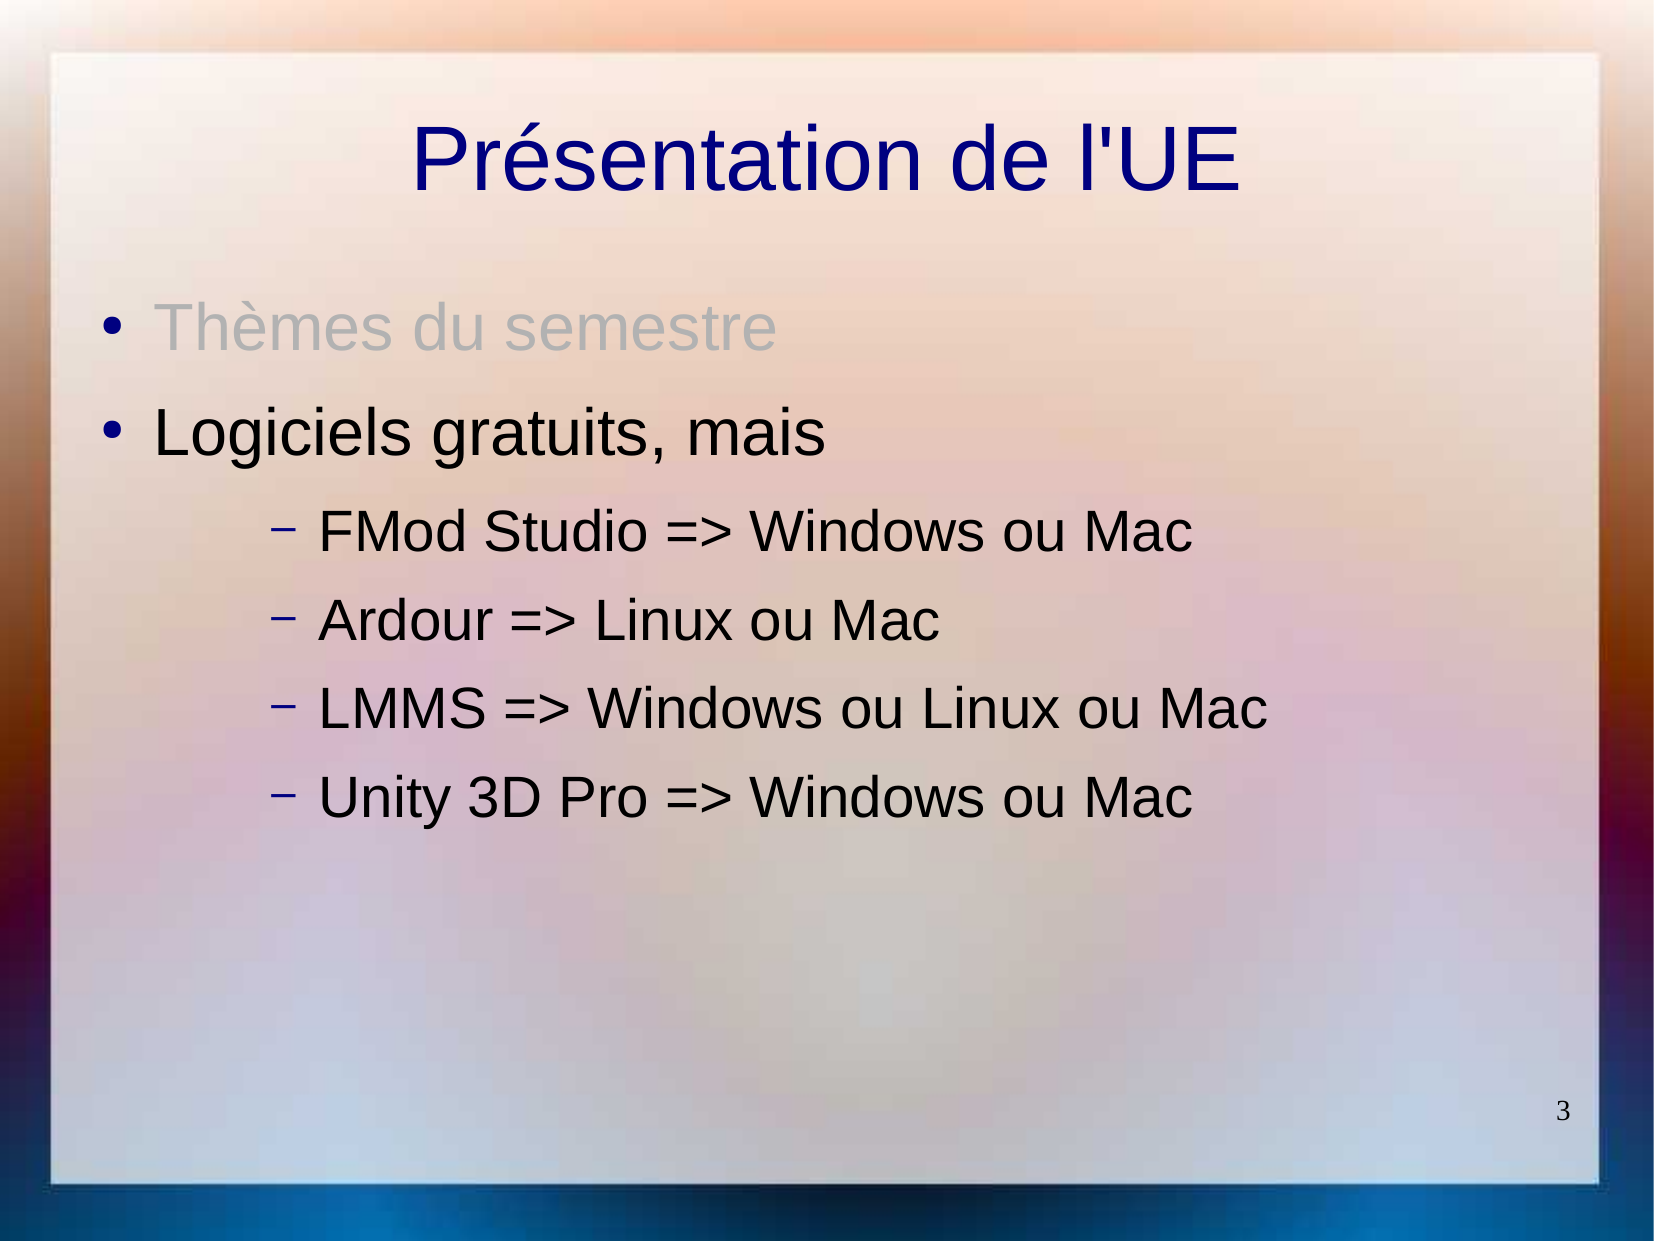

# Présentation de l'UE
Thèmes du semestre
Logiciels gratuits, mais
FMod Studio => Windows ou Mac
Ardour => Linux ou Mac
LMMS => Windows ou Linux ou Mac
Unity 3D Pro => Windows ou Mac
3